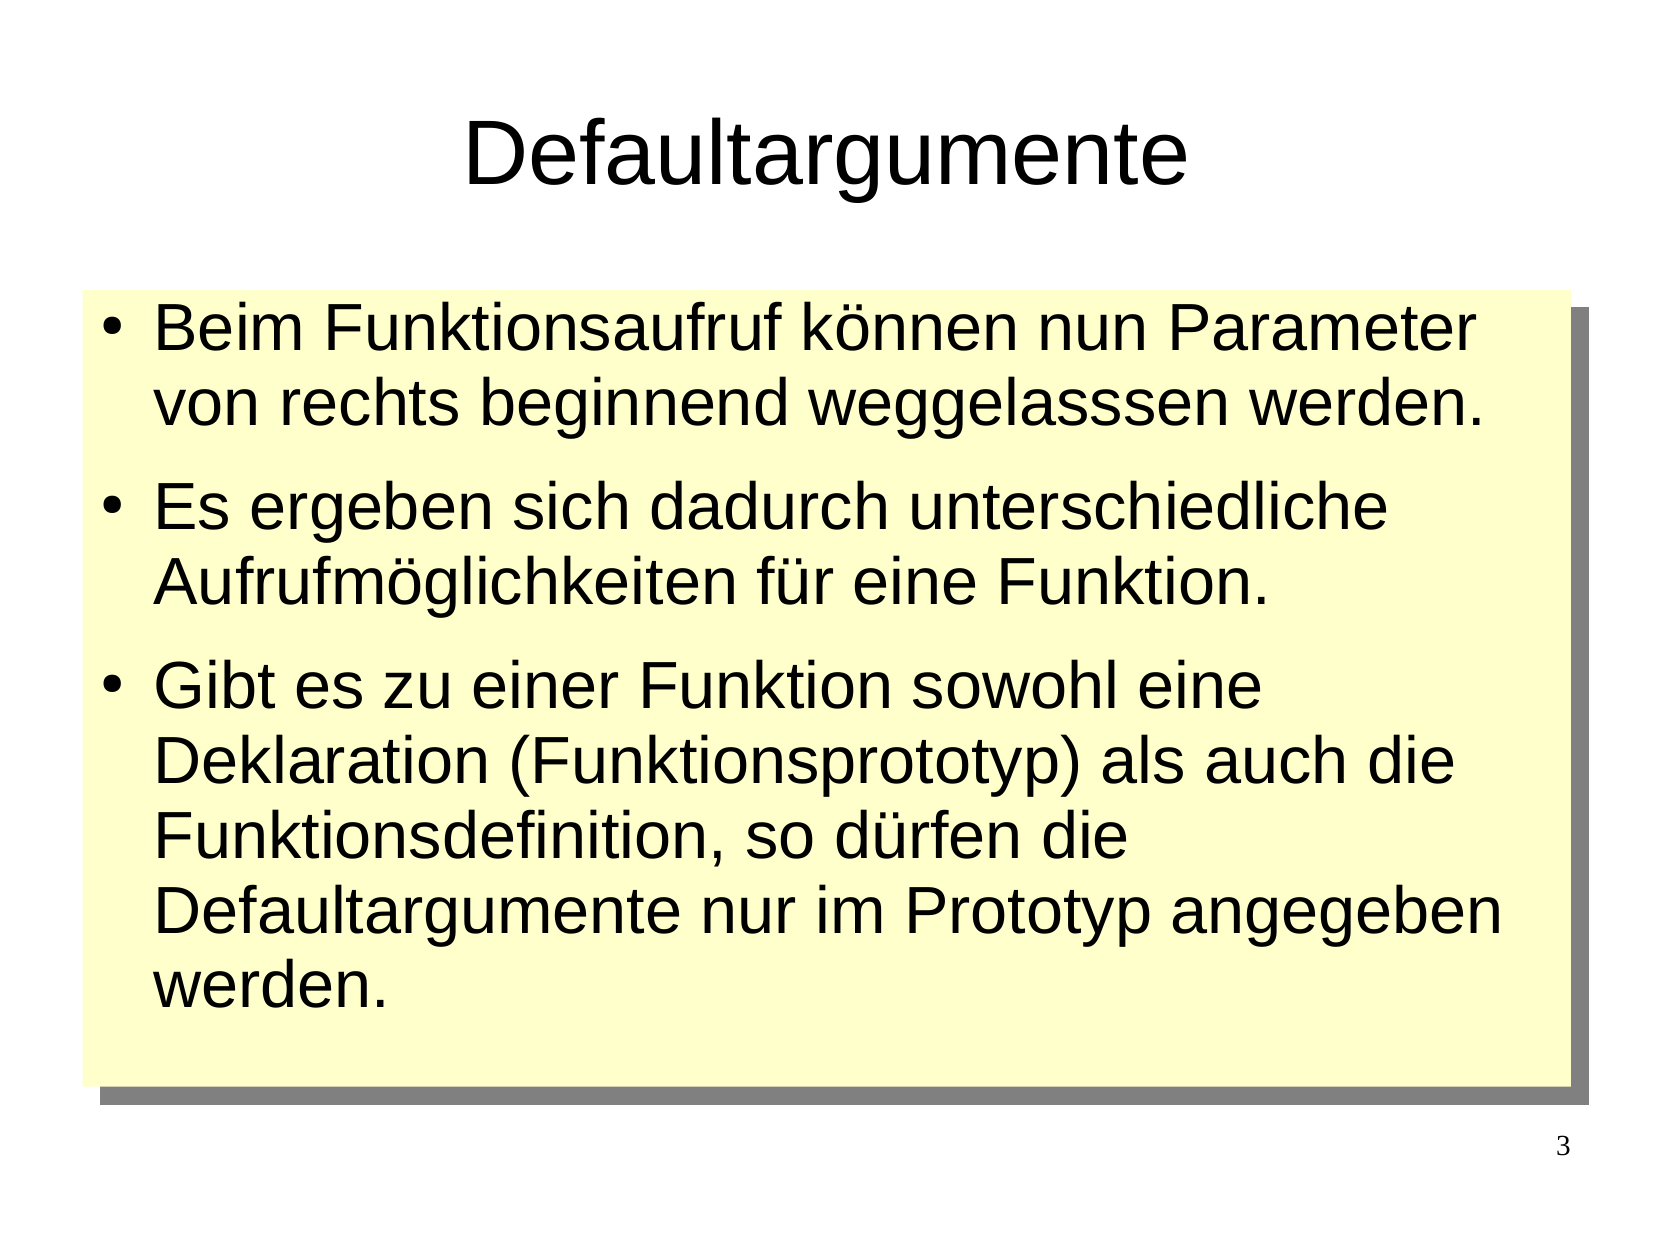

# Defaultargumente
Beim Funktionsaufruf können nun Parameter von rechts beginnend weggelasssen werden.
Es ergeben sich dadurch unterschiedliche Aufrufmöglichkeiten für eine Funktion.
Gibt es zu einer Funktion sowohl eine Deklaration (Funktionsprototyp) als auch die Funktionsdefinition, so dürfen die Defaultargumente nur im Prototyp angegeben werden.
3